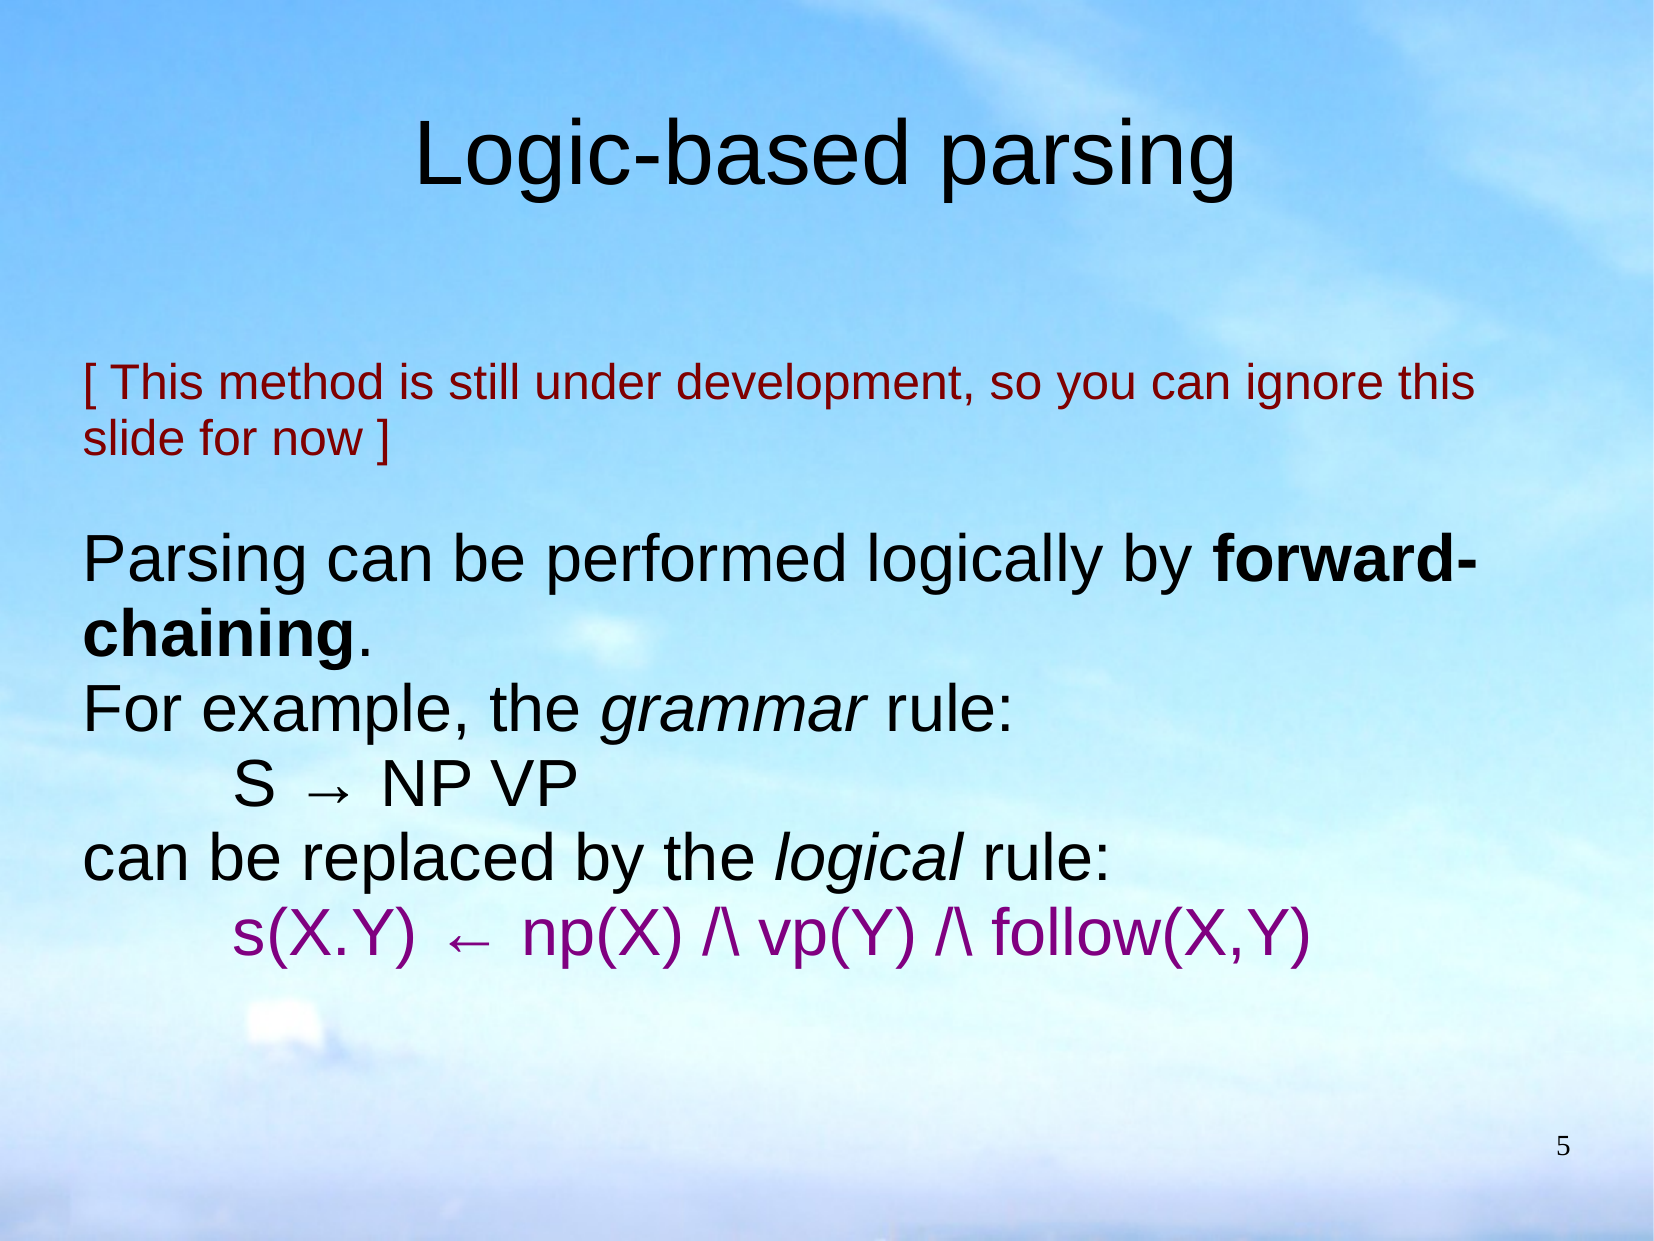

# Logic-based parsing
[ This method is still under development, so you can ignore this slide for now ]
Parsing can be performed logically by forward-chaining.
For example, the grammar rule:
		S → NP VP
can be replaced by the logical rule:
		s(X.Y) ← np(X) /\ vp(Y) /\ follow(X,Y)
5